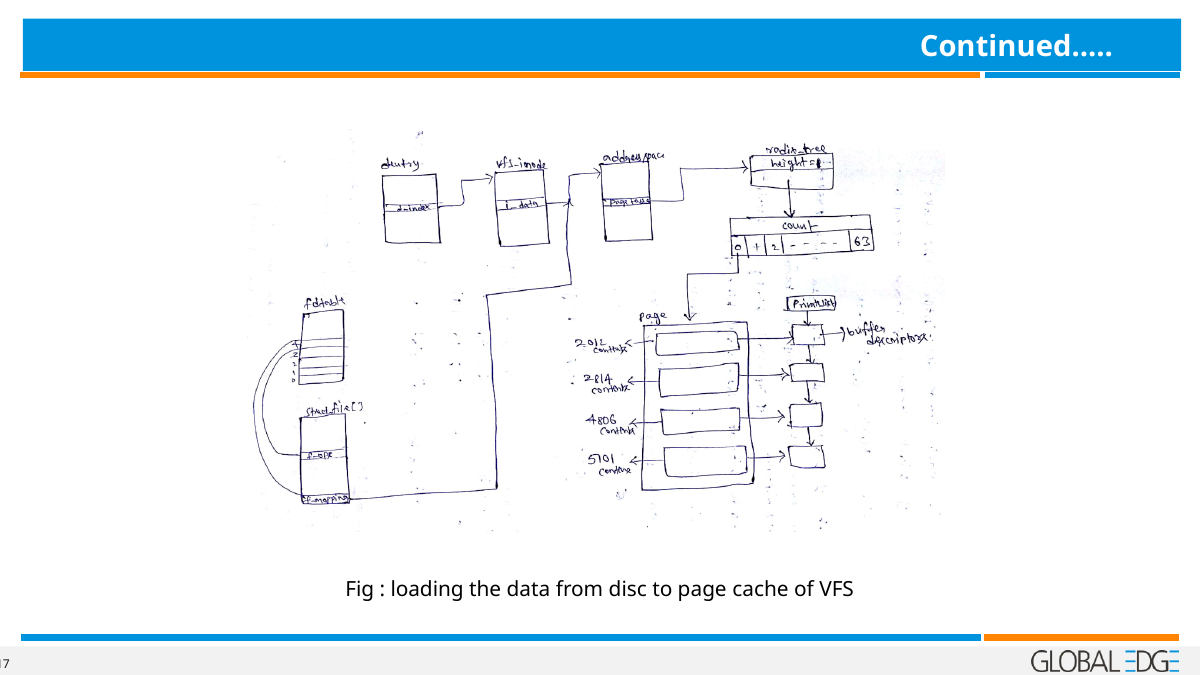

# Continued.....
Fig : loading the data from disc to page cache of VFS